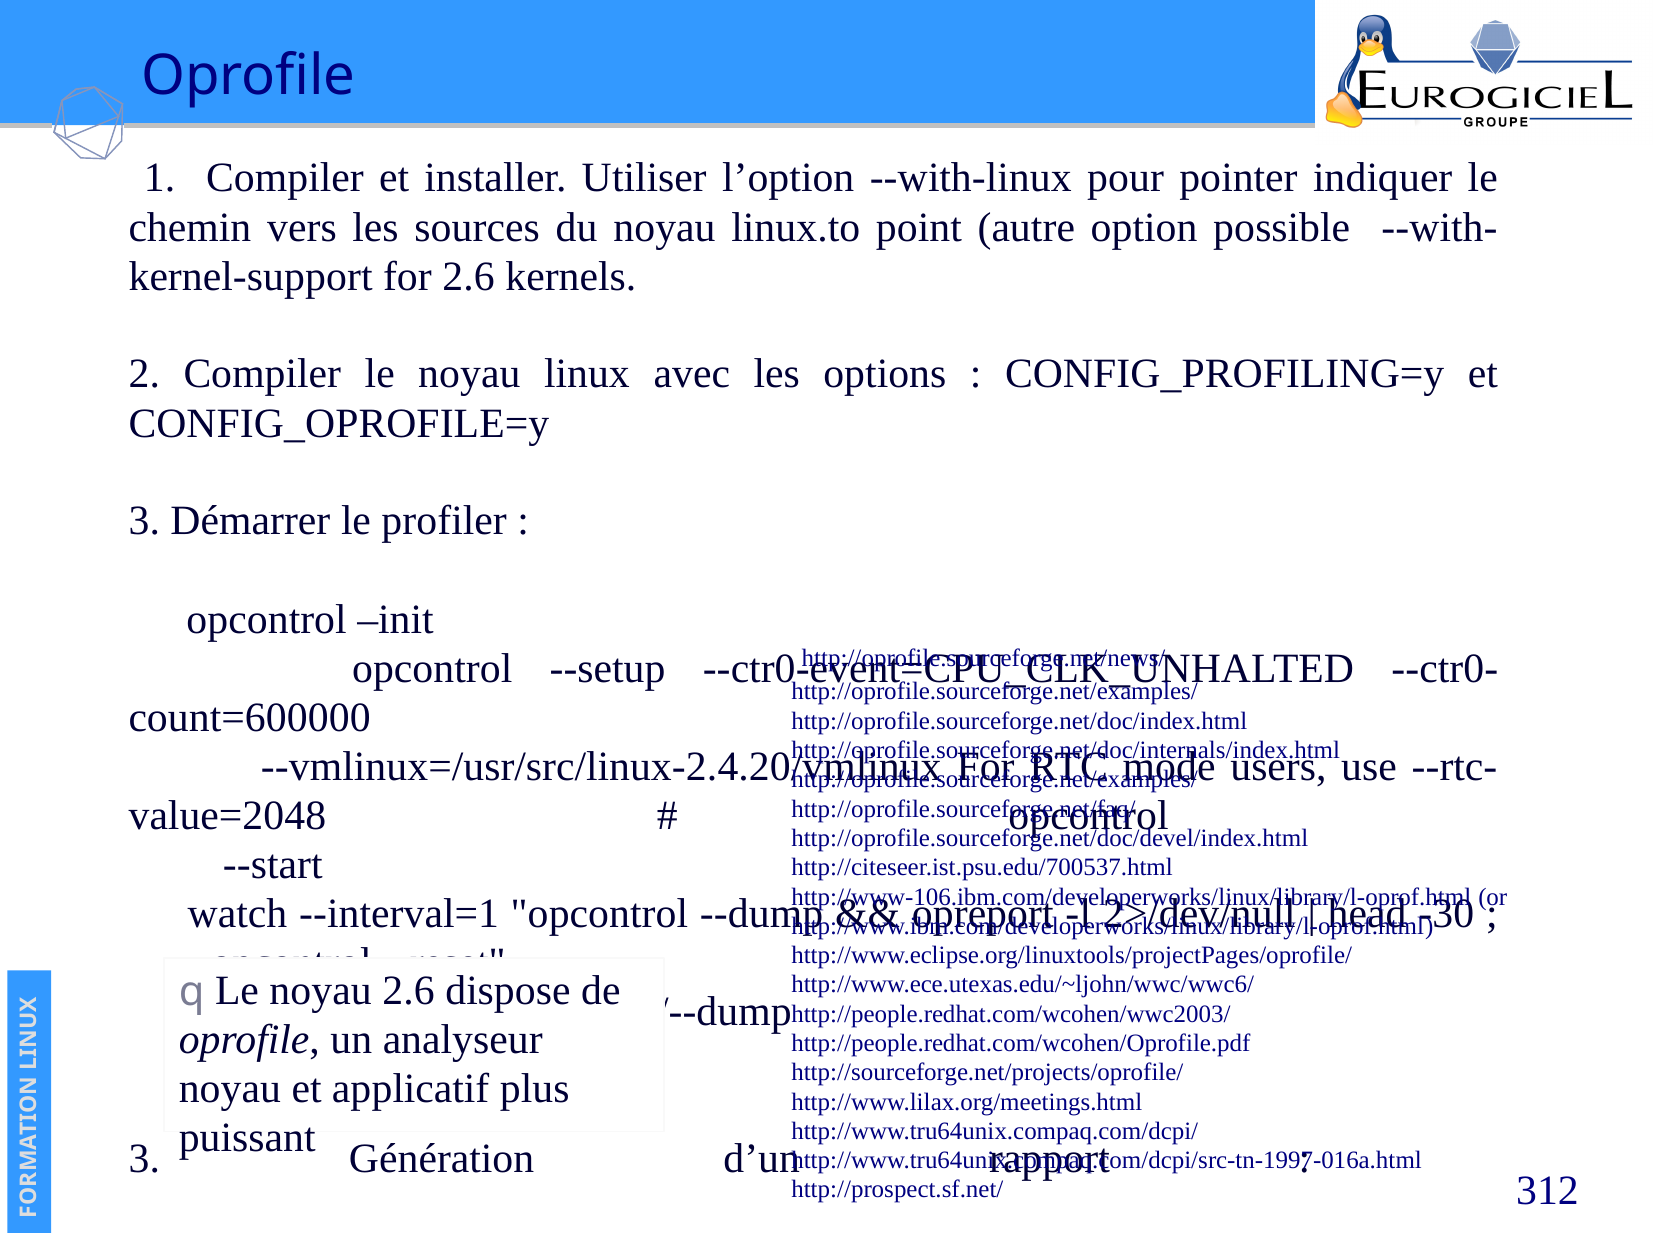

# Oprofile
 1. Compiler et installer. Utiliser l’option --with-linux pour pointer indiquer le chemin vers les sources du noyau linux.to point (autre option possible --with-kernel-support for 2.6 kernels.
2. Compiler le noyau linux avec les options : CONFIG_PROFILING=y et CONFIG_OPROFILE=y
3. Démarrer le profiler :
 opcontrol –init
 opcontrol --setup --ctr0-event=CPU_CLK_UNHALTED --ctr0-count=600000
 --vmlinux=/usr/src/linux-2.4.20/vmlinux For RTC mode users, use --rtc-value=2048 # opcontrol
 --start
 watch --interval=1 "opcontrol --dump && opreport -l 2>/dev/null | head -30 ; opcontrol --reset"
 opcontrol --stop/--shutdown/--dump
opcontrol –stop
3. Génération d’un rapport :
 opreport – merge-all -l
 http://oprofile.sourceforge.net/news/
http://oprofile.sourceforge.net/examples/
http://oprofile.sourceforge.net/doc/index.html
http://oprofile.sourceforge.net/doc/internals/index.html
http://oprofile.sourceforge.net/examples/
http://oprofile.sourceforge.net/faq/
http://oprofile.sourceforge.net/doc/devel/index.html
http://citeseer.ist.psu.edu/700537.html
http://www-106.ibm.com/developerworks/linux/library/l-oprof.html (or http://www.ibm.com/developerworks/linux/library/l-oprof.html)
http://www.eclipse.org/linuxtools/projectPages/oprofile/
http://www.ece.utexas.edu/~ljohn/wwc/wwc6/
http://people.redhat.com/wcohen/wwc2003/
http://people.redhat.com/wcohen/Oprofile.pdf
http://sourceforge.net/projects/oprofile/
http://www.lilax.org/meetings.html
http://www.tru64unix.compaq.com/dcpi/
http://www.tru64unix.compaq.com/dcpi/src-tn-1997-016a.html
http://prospect.sf.net/
 Le noyau 2.6 dispose de oprofile, un analyseur noyau et applicatif plus puissant